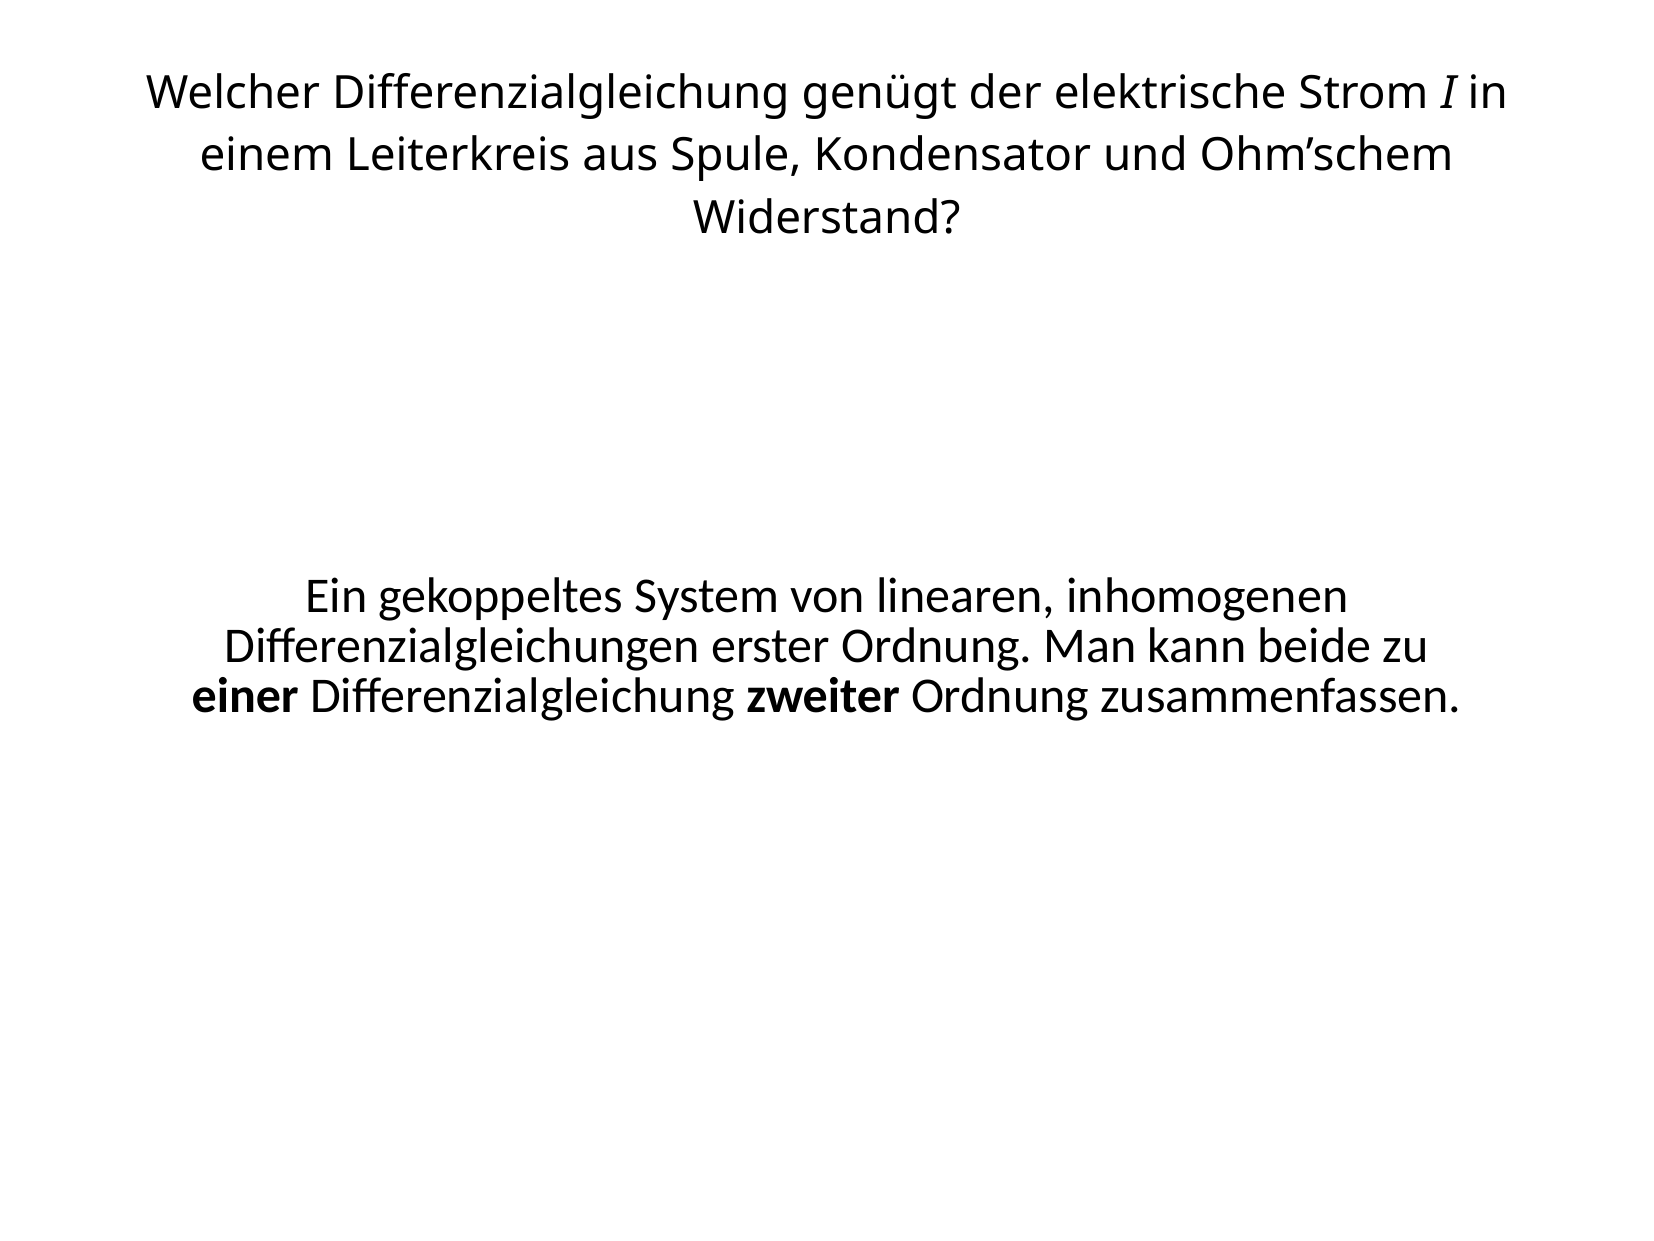

# Welcher Differenzialgleichung genügt der elektrische Strom I in einem Leiterkreis aus Spule, Kondensator und Ohm’schem Widerstand?
Ein gekoppeltes System von linearen, inhomogenen Differenzialgleichungen erster Ordnung. Man kann beide zu einer Differenzialgleichung zweiter Ordnung zusammenfassen.